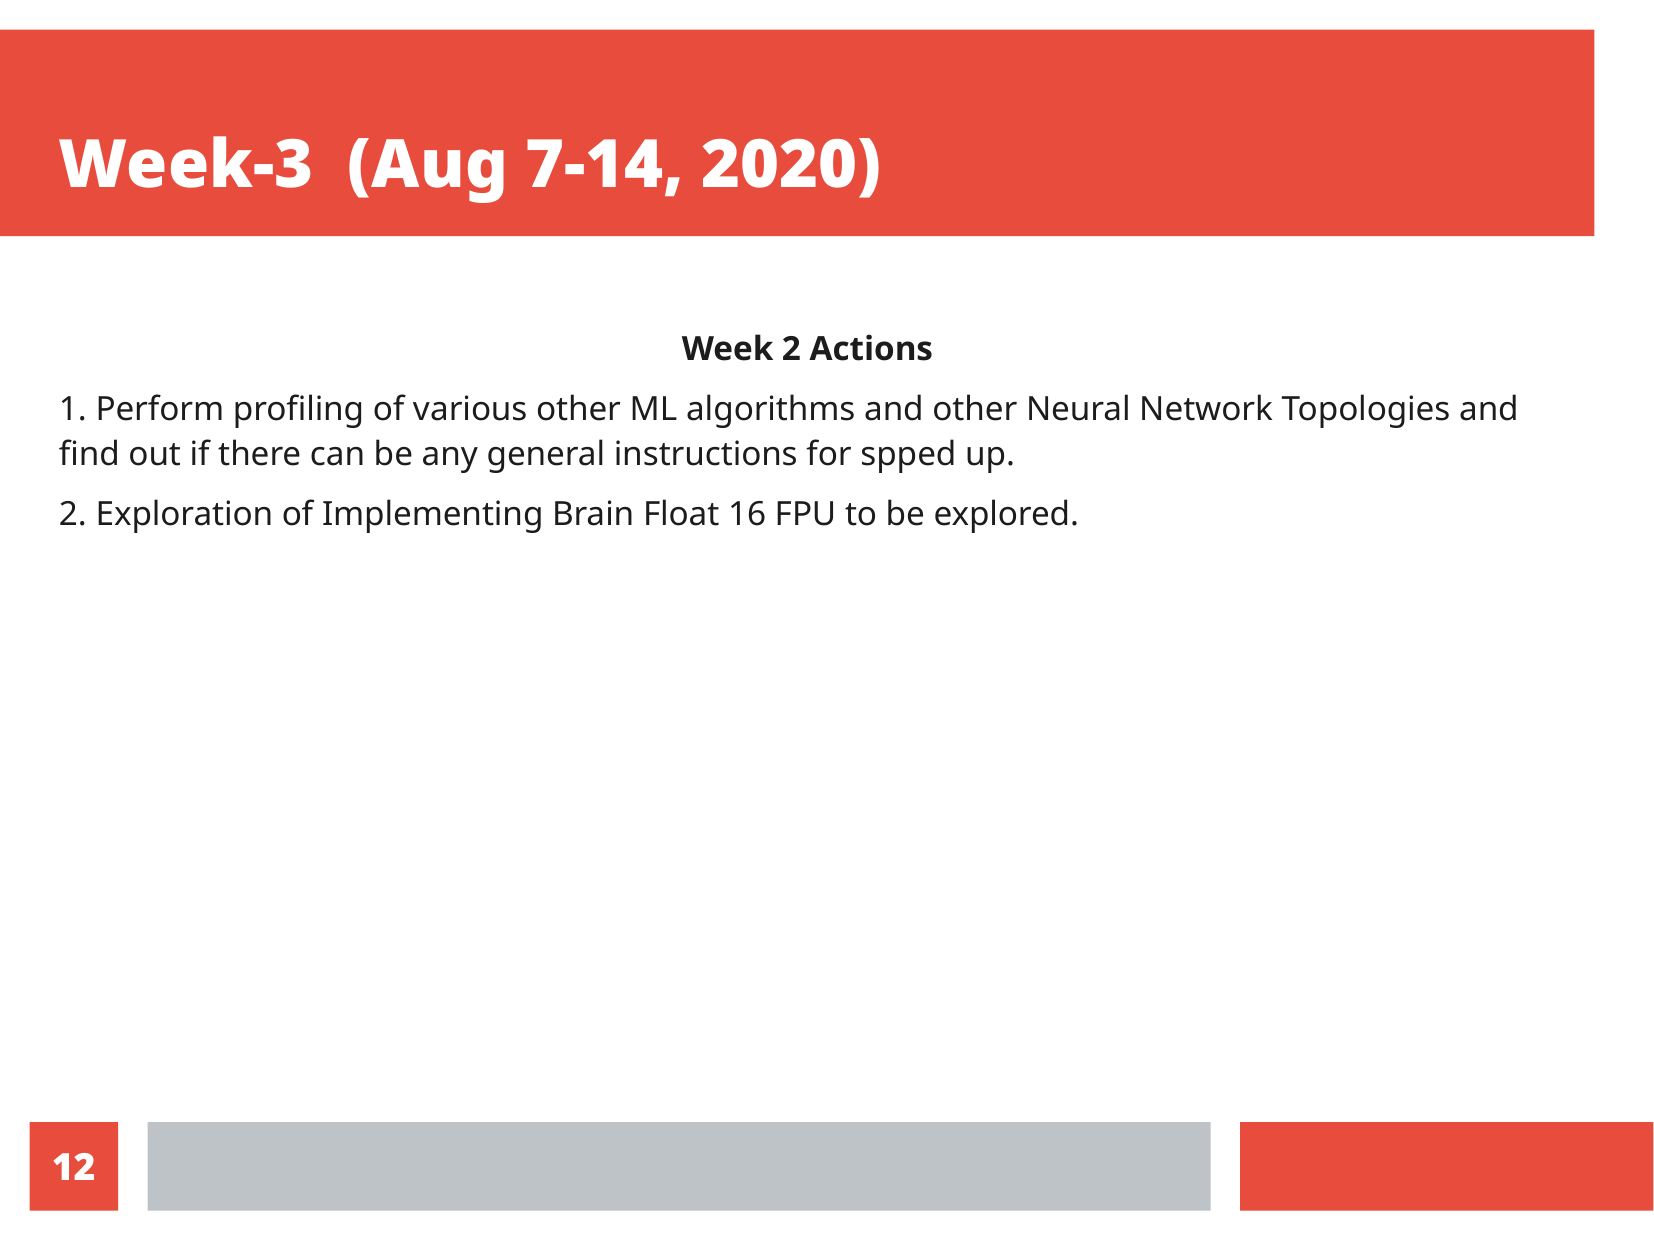

# Week-3 (Aug 7-14, 2020)
Week 2 Actions
1. Perform profiling of various other ML algorithms and other Neural Network Topologies and find out if there can be any general instructions for spped up.
2. Exploration of Implementing Brain Float 16 FPU to be explored.
12